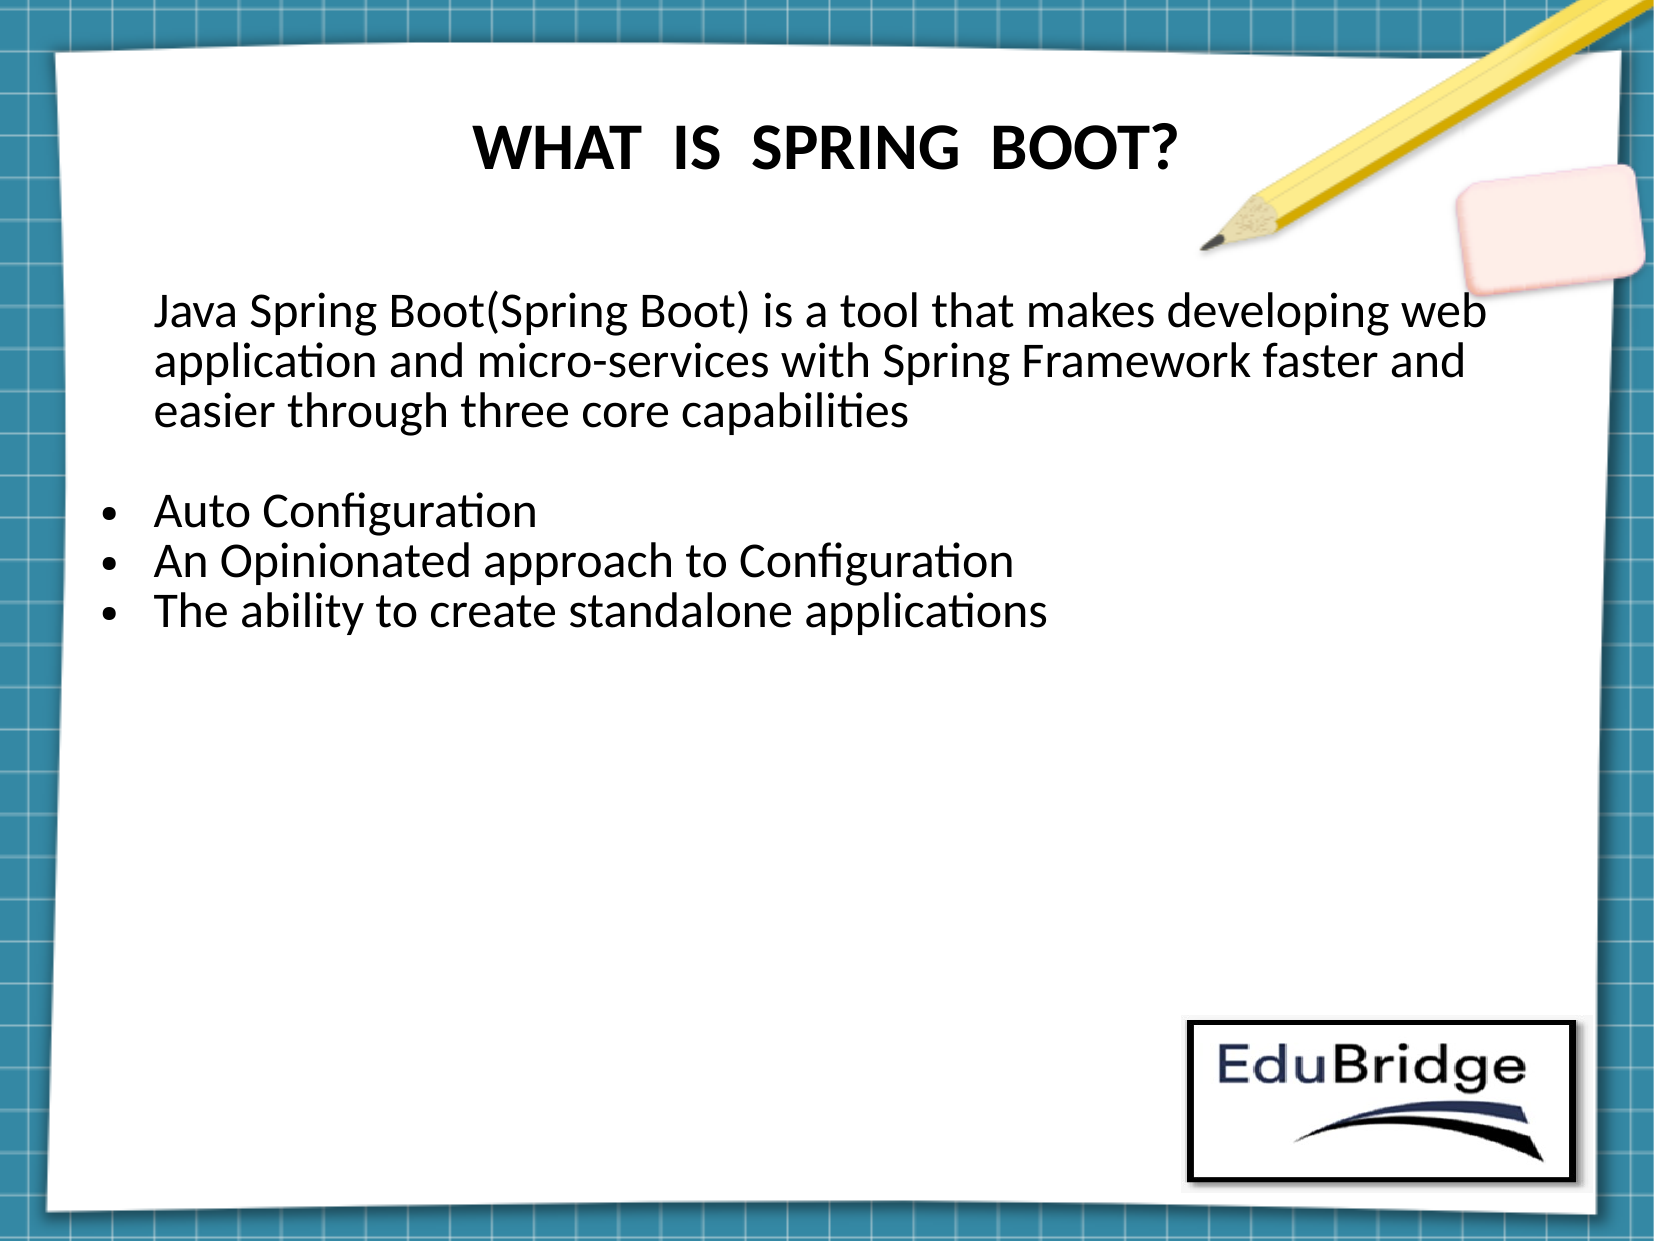

# WHAT IS SPRING BOOT?
Java Spring Boot(Spring Boot) is a tool that makes developing web application and micro-services with Spring Framework faster and easier through three core capabilities
Auto Configuration
An Opinionated approach to Configuration
The ability to create standalone applications